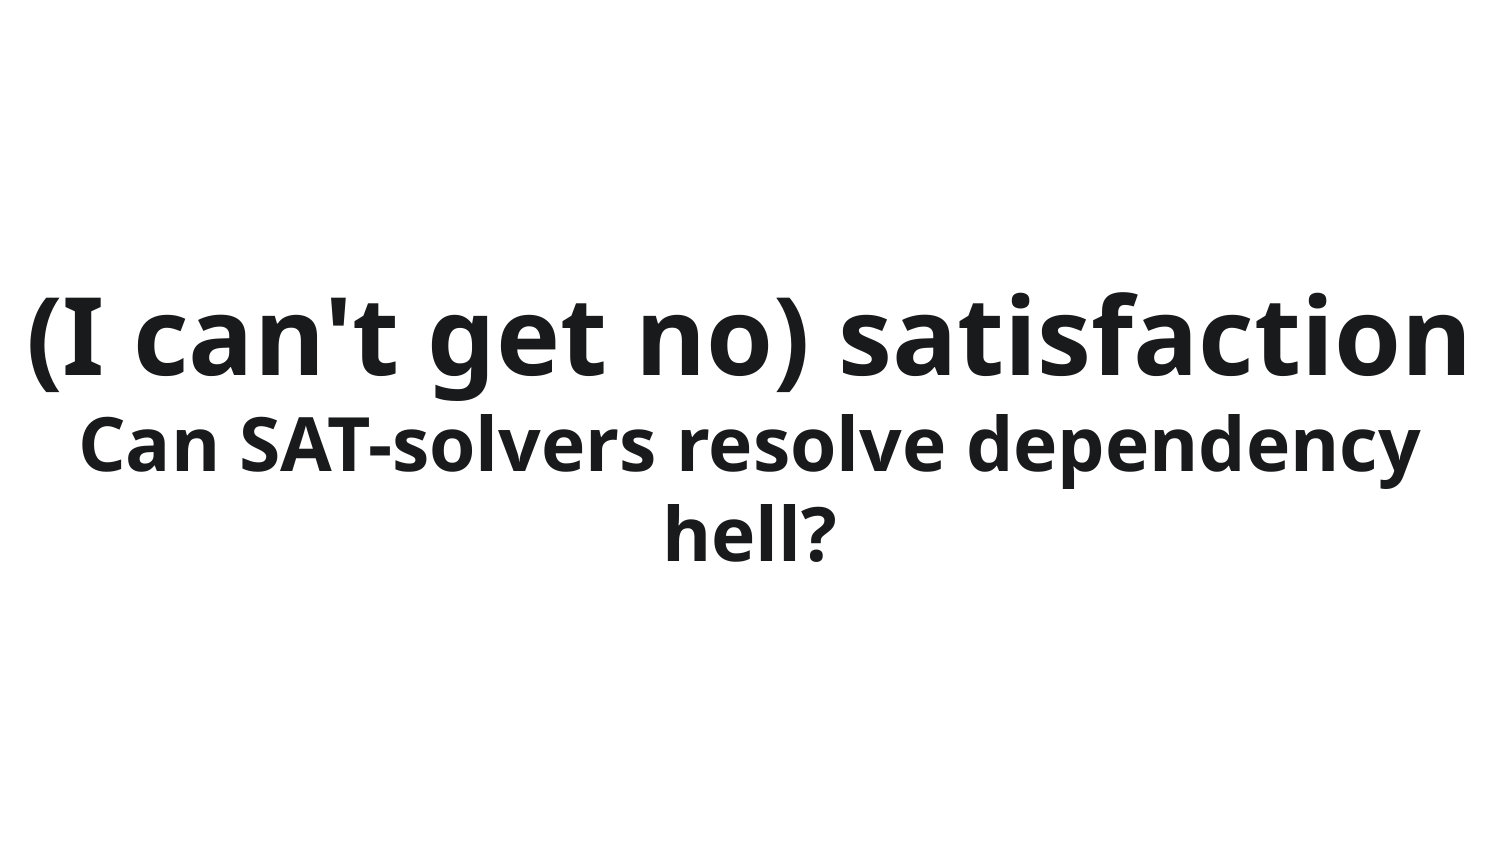

# (I can't get no) satisfaction Can SAT-solvers resolve dependency hell?